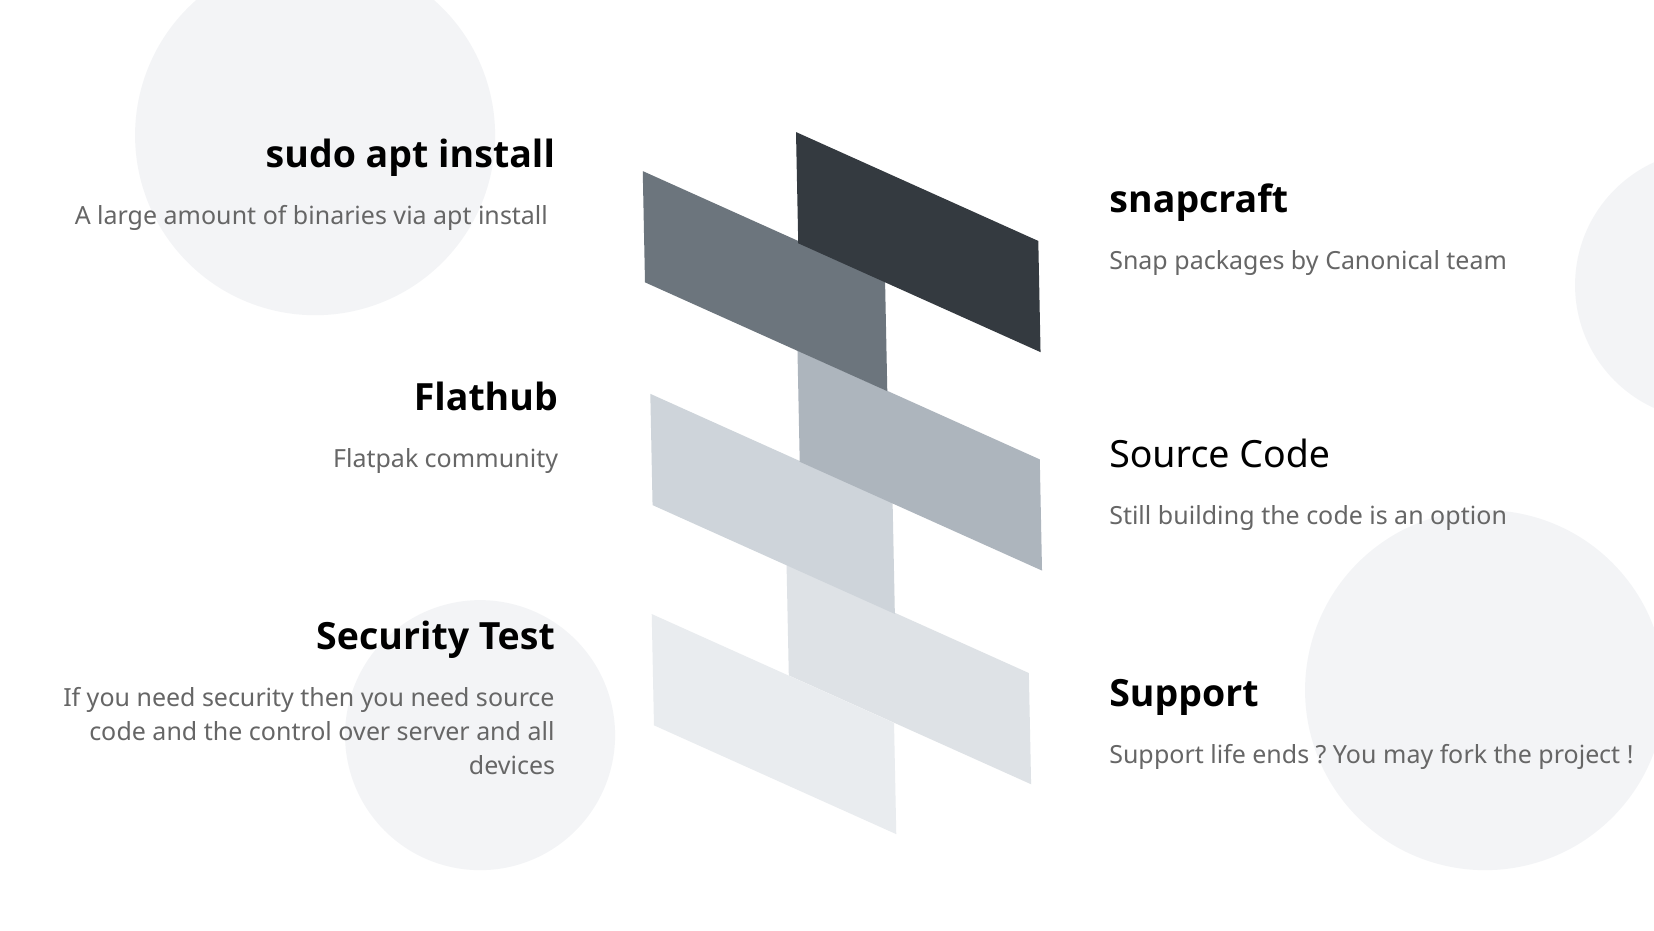

sudo apt install
snapcraft
A large amount of binaries via apt install
Snap packages by Canonical team
Flathub
Source Code
Flatpak community
Still building the code is an option
Security Test
Support
If you need security then you need source code and the control over server and all devices
Support life ends ? You may fork the project !